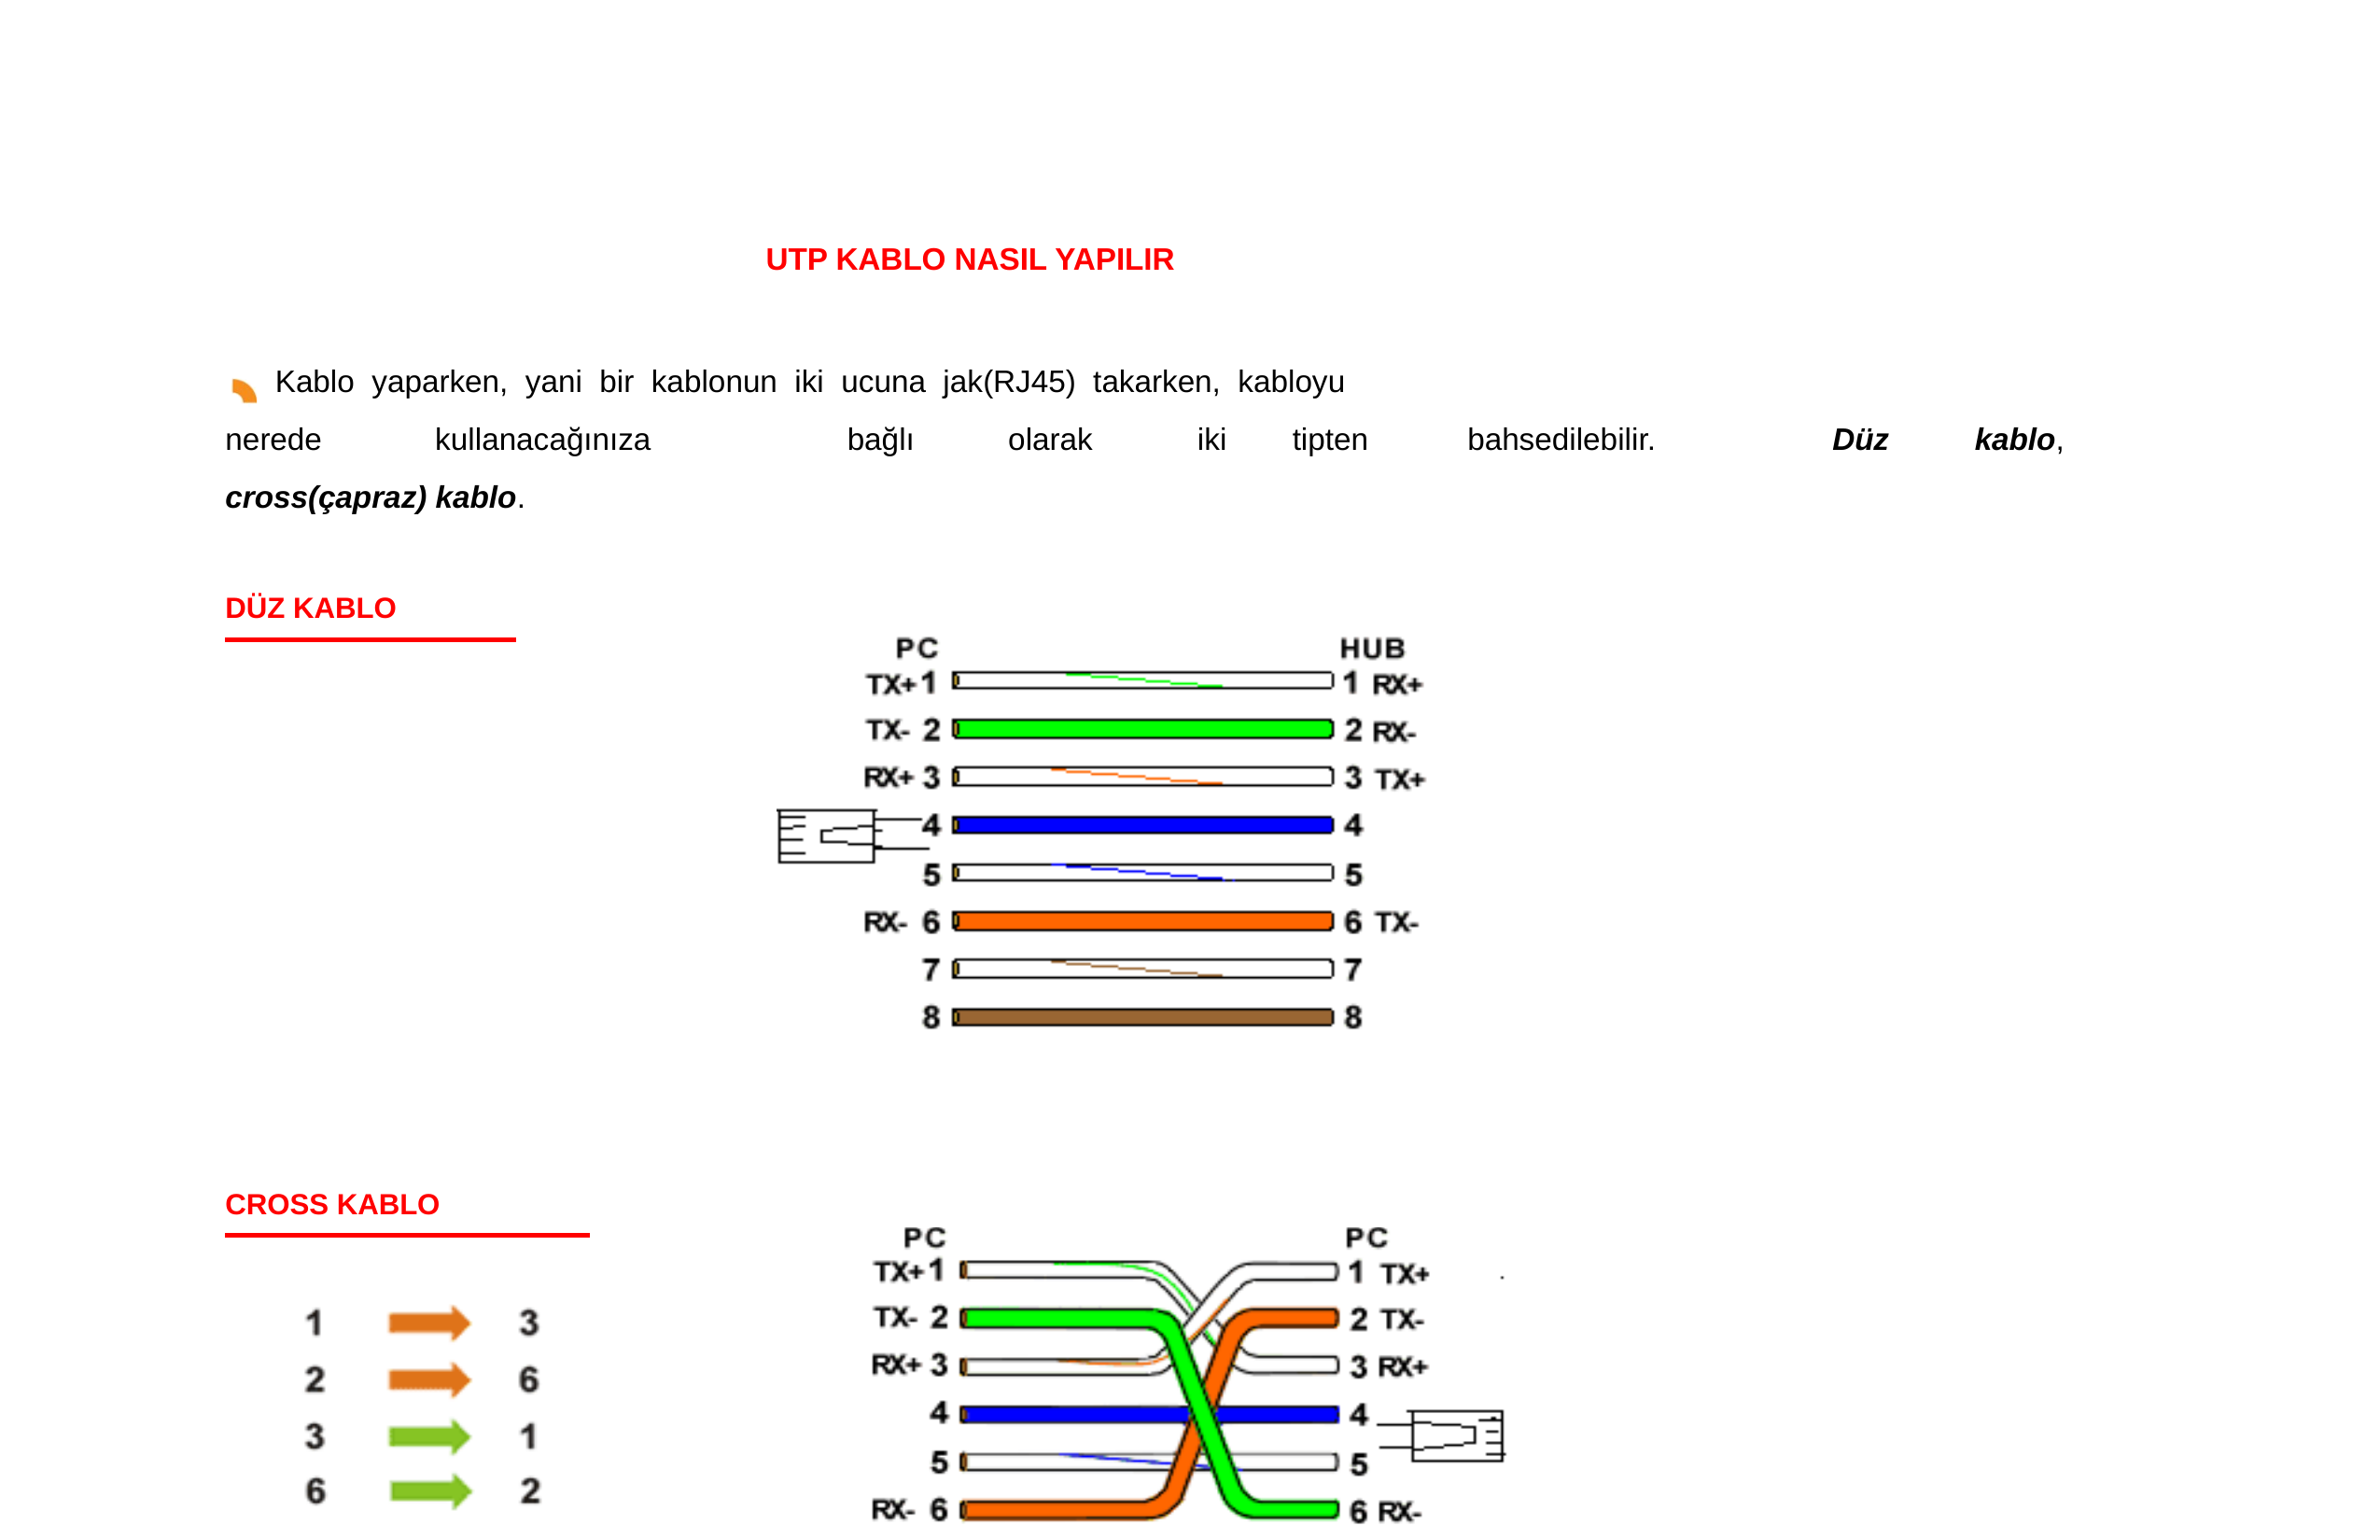

UTP KABLO NASIL YAPILIR
 Kablo yaparken, yani bir kablonun iki ucuna jak(RJ45) takarken, kabloyu
nerede
kullanacağınıza
bağlı
olarak
iki
tipten
bahsedilebilir.
Düz
kablo,
cross(çapraz) kablo.
DÜZ KABLO
CROSS KABLO
Gizli, (c) 2011